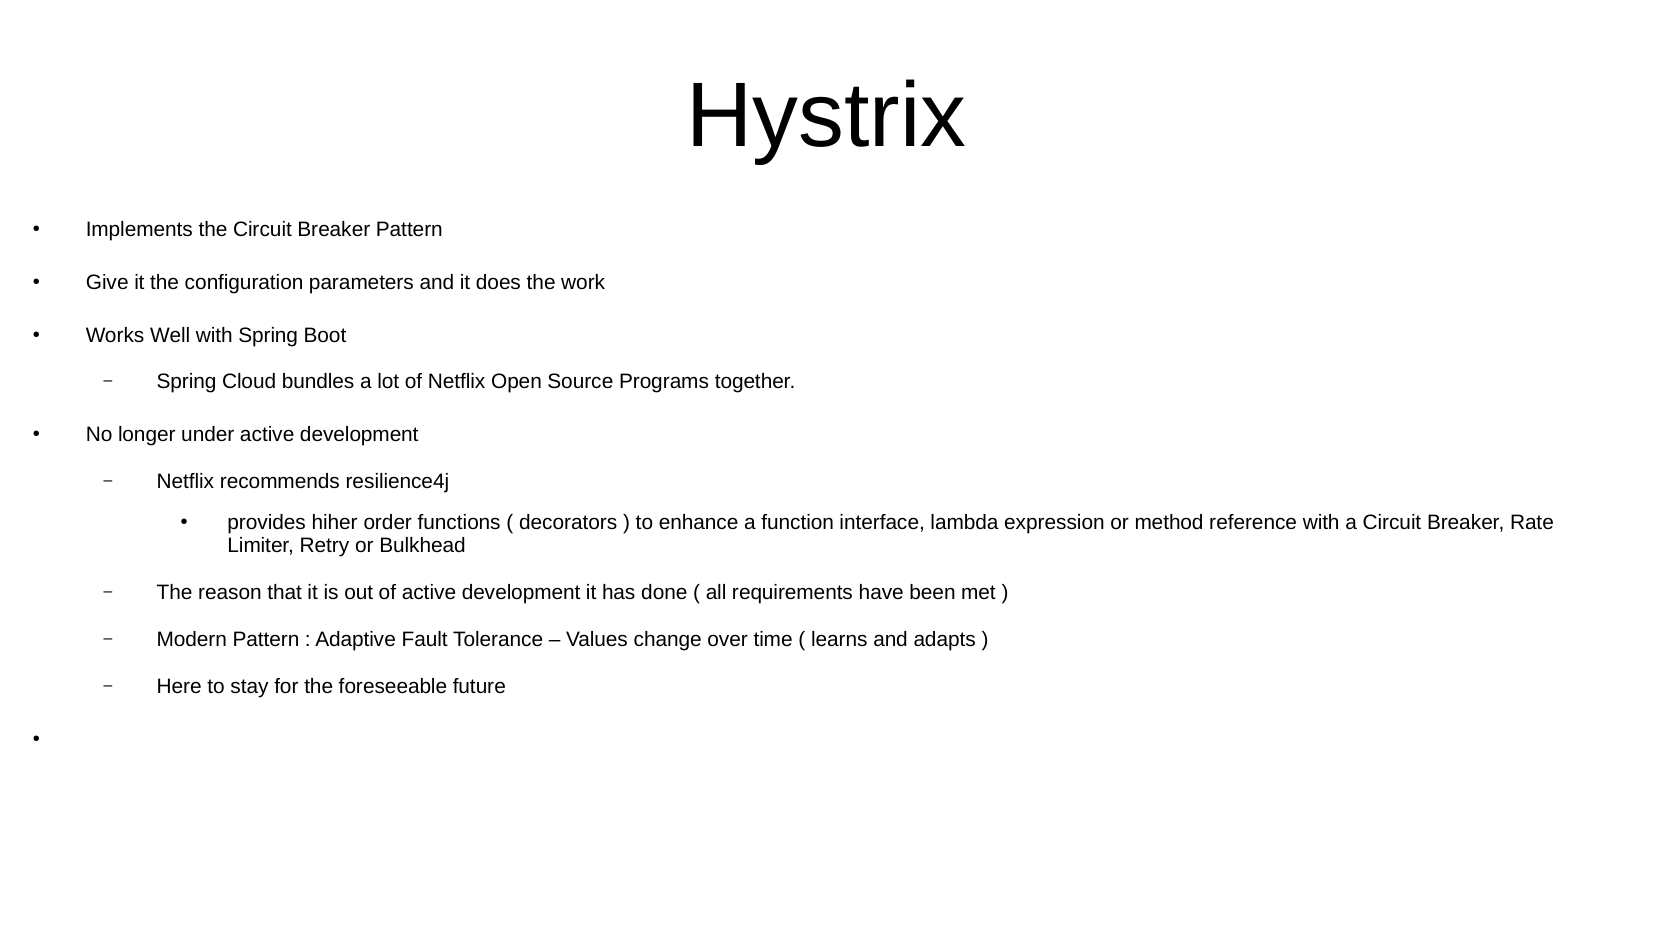

# Hystrix
Implements the Circuit Breaker Pattern
Give it the configuration parameters and it does the work
Works Well with Spring Boot
Spring Cloud bundles a lot of Netflix Open Source Programs together.
No longer under active development
Netflix recommends resilience4j
provides hiher order functions ( decorators ) to enhance a function interface, lambda expression or method reference with a Circuit Breaker, Rate Limiter, Retry or Bulkhead
The reason that it is out of active development it has done ( all requirements have been met )
Modern Pattern : Adaptive Fault Tolerance – Values change over time ( learns and adapts )
Here to stay for the foreseeable future